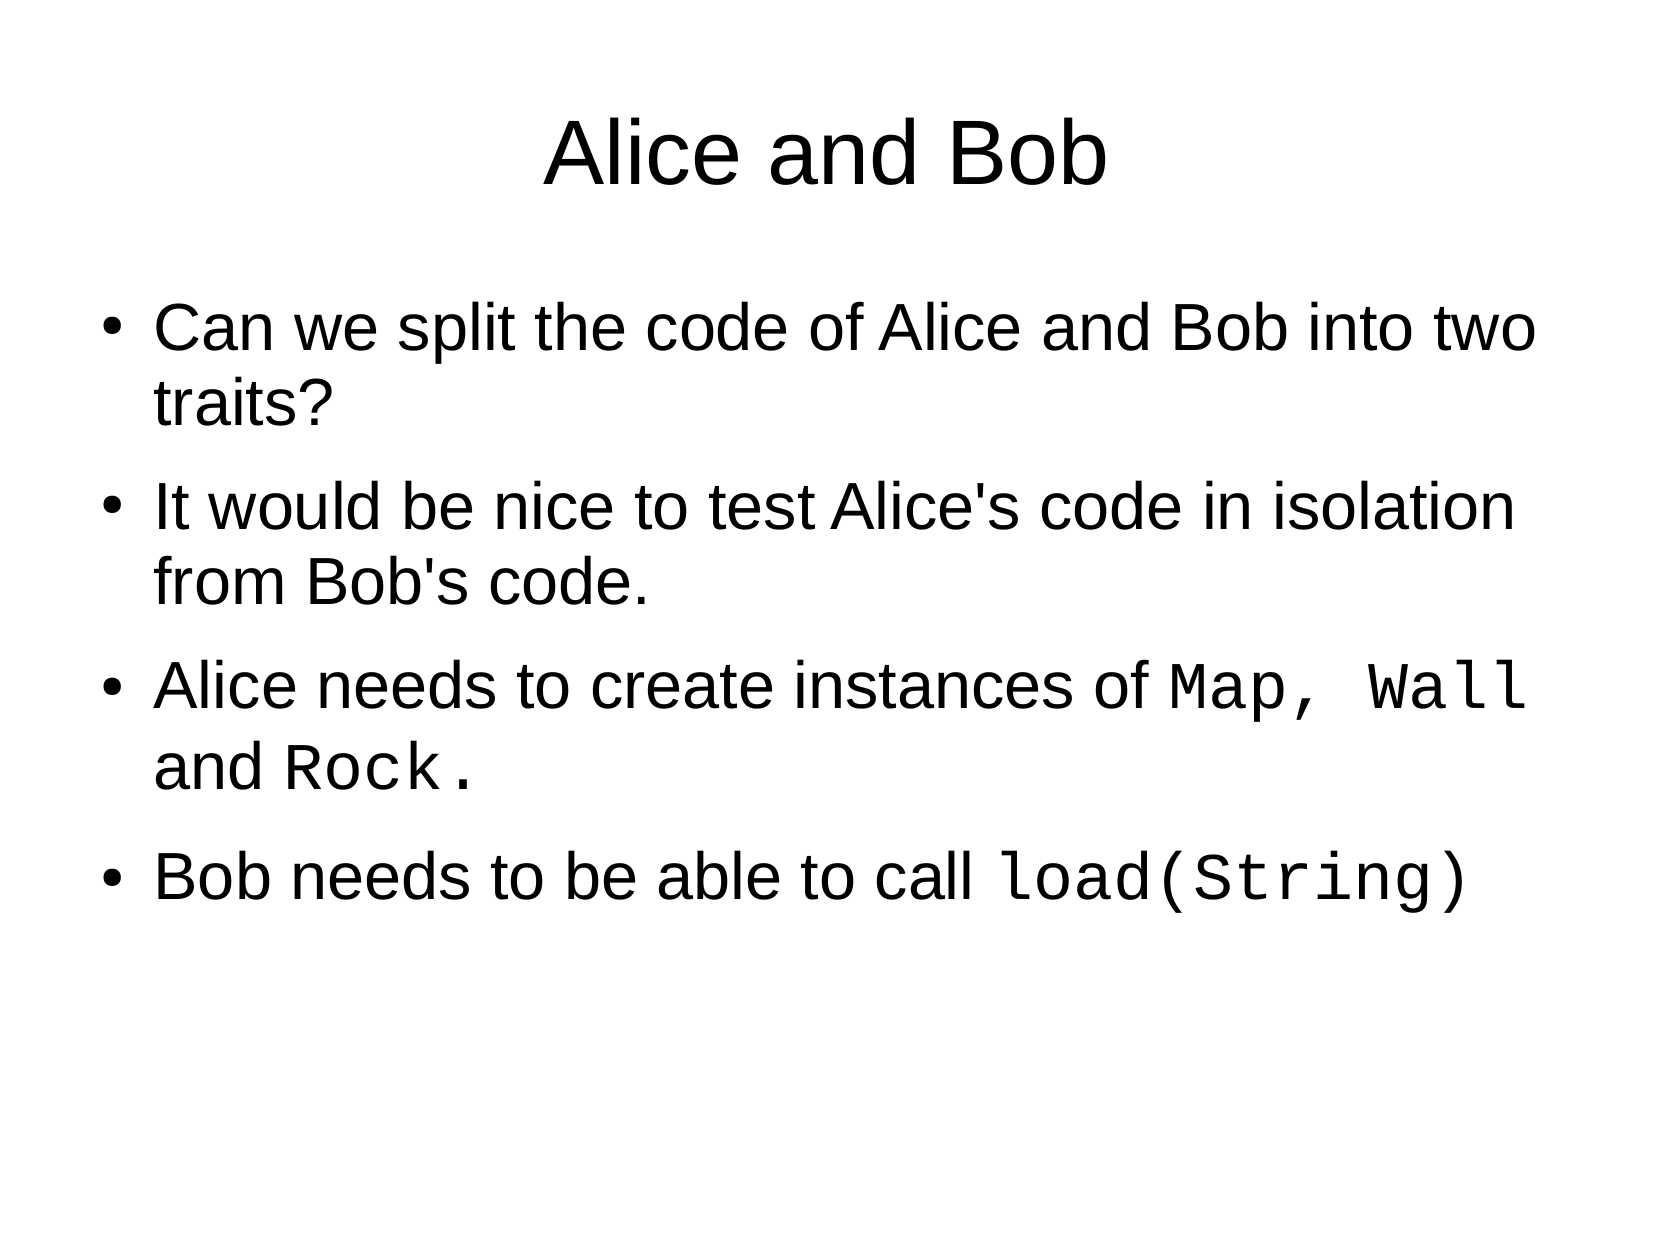

# Alice and Bob
Can we split the code of Alice and Bob into two traits?
It would be nice to test Alice's code in isolation from Bob's code.
Alice needs to create instances of Map, Wall and Rock.
Bob needs to be able to call load(String)